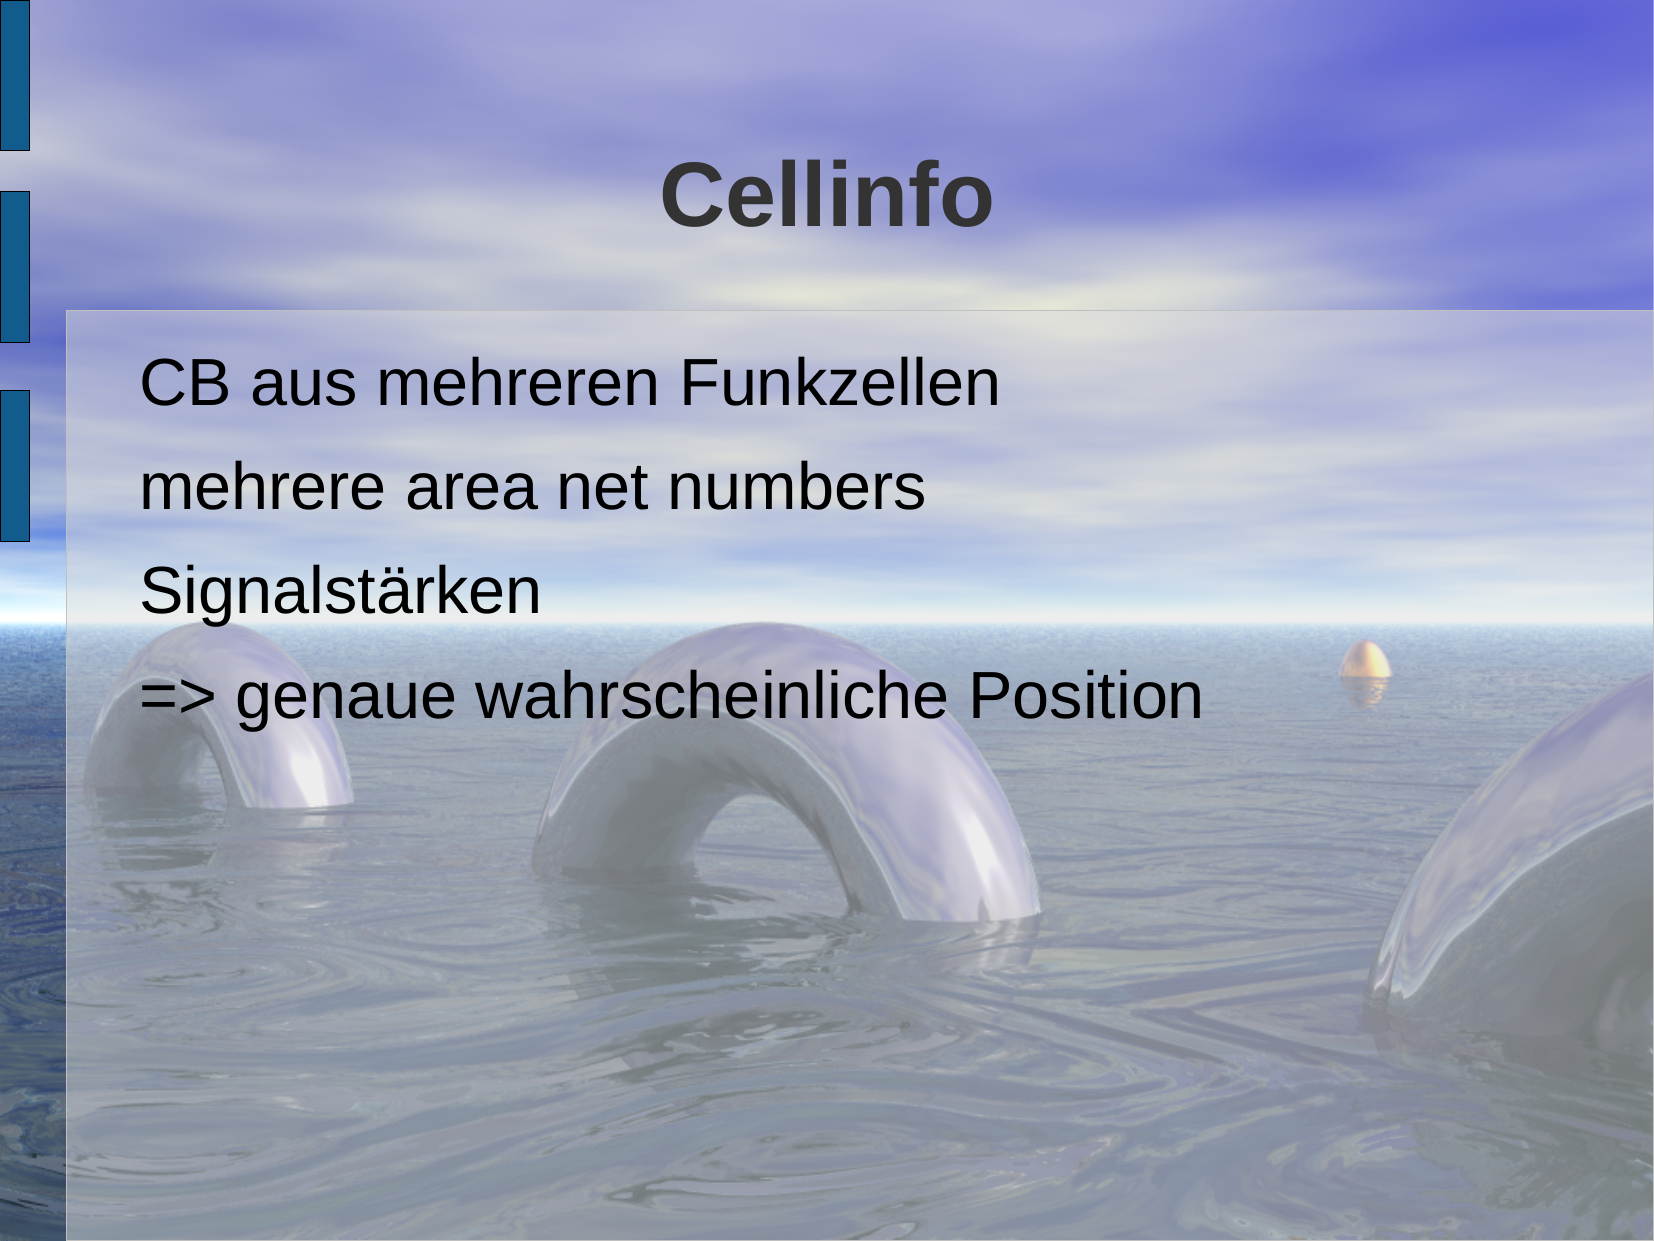

# Cellinfo
CB aus mehreren Funkzellen
mehrere area net numbers
Signalstärken
=> genaue wahrscheinliche Position